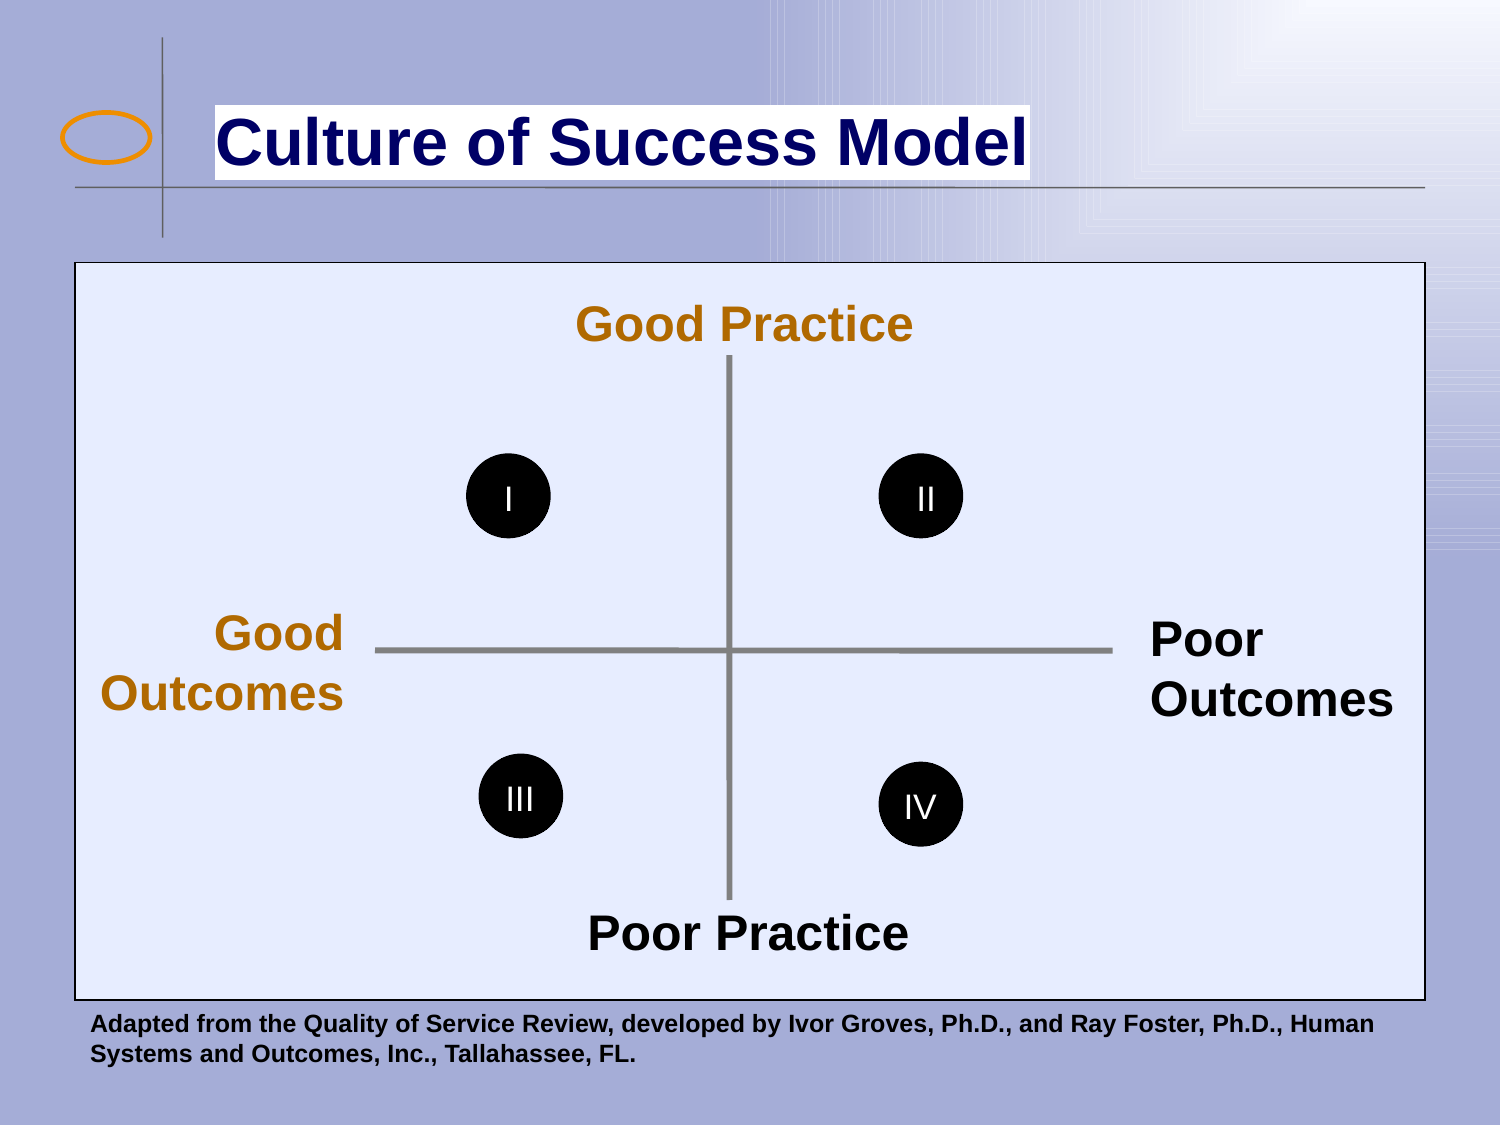

# Culture of Success Model
Good Practice
I
II
Good Outcomes
Poor Outcomes
III
IV
Poor Practice
Adapted from the Quality of Service Review, developed by Ivor Groves, Ph.D., and Ray Foster, Ph.D., Human Systems and Outcomes, Inc., Tallahassee, FL.